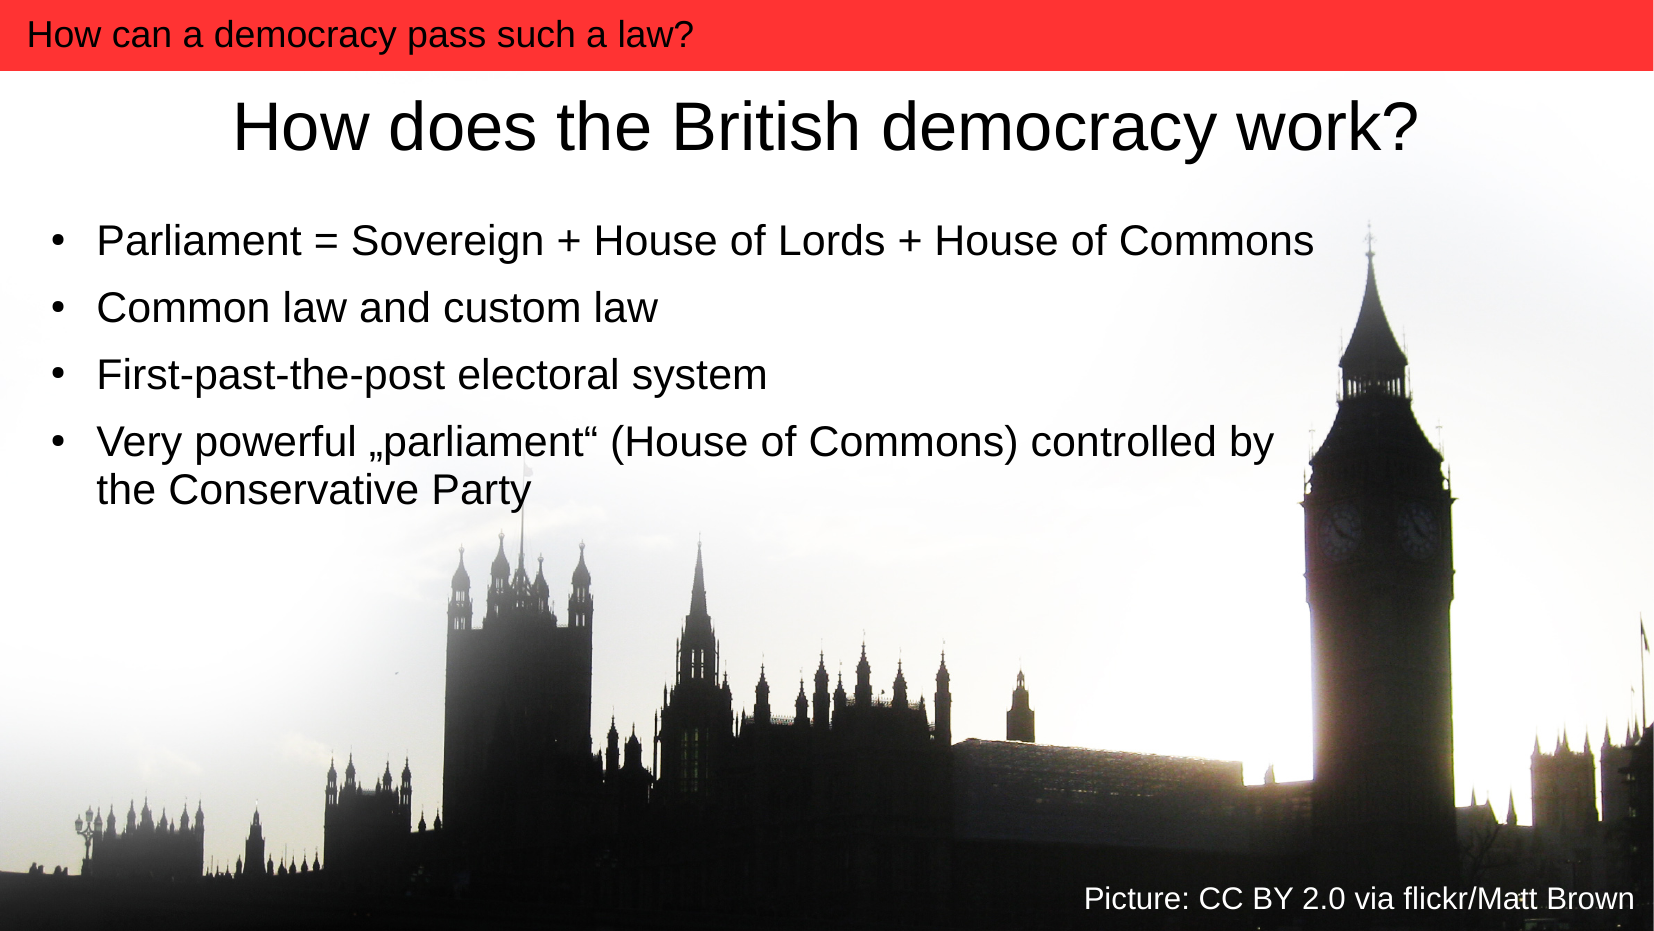

How can a democracy pass such a law?
# How does the British democracy work?
Parliament = Sovereign + House of Lords + House of Commons
Common law and custom law
First-past-the-post electoral system
Very powerful „parliament“ (House of Commons) controlled by the Conservative Party
Picture: CC BY 2.0 via flickr/Matt Brown